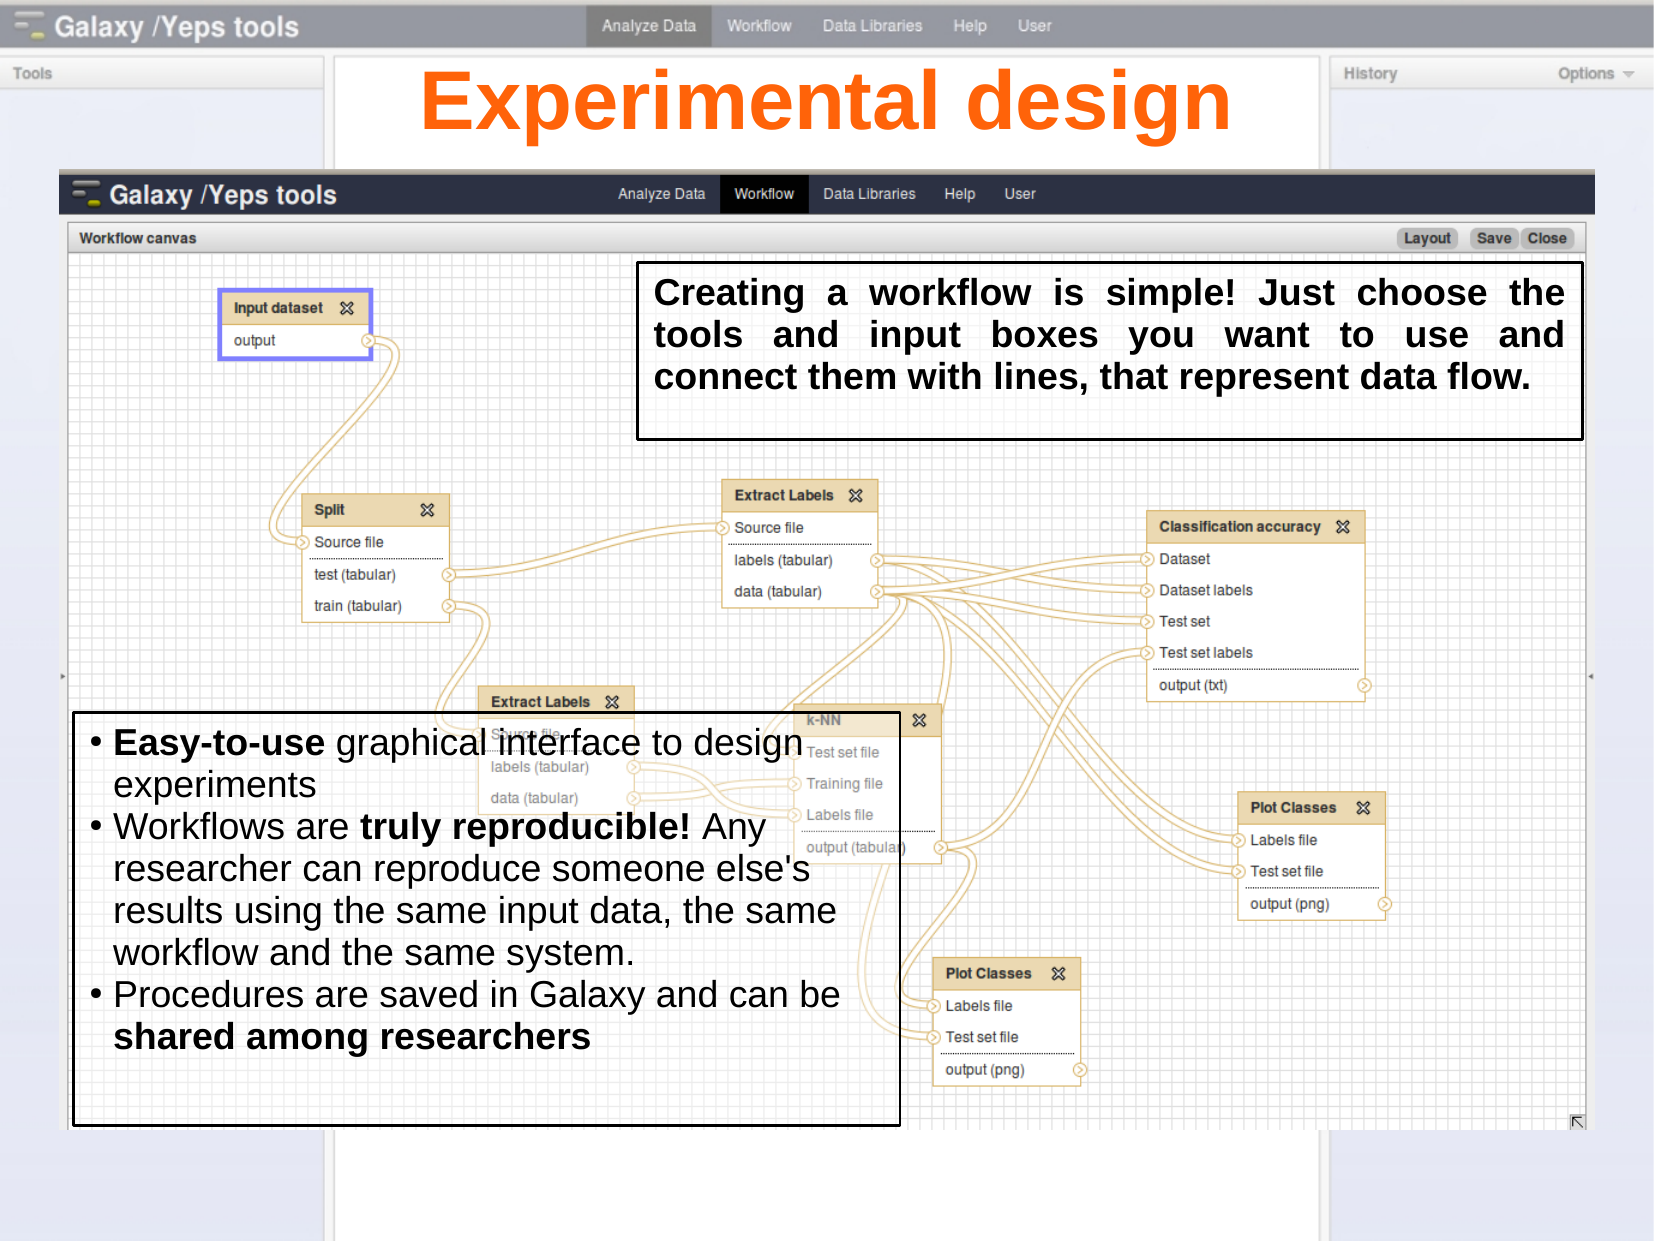

# Experimental design
Creating a workflow is simple! Just choose the tools and input boxes you want to use and connect them with lines, that represent data flow.
 Easy-to-use graphical interface to design
 experiments
 Workflows are truly reproducible! Any
 researcher can reproduce someone else's
 results using the same input data, the same
 workflow and the same system.
 Procedures are saved in Galaxy and can be
 shared among researchers